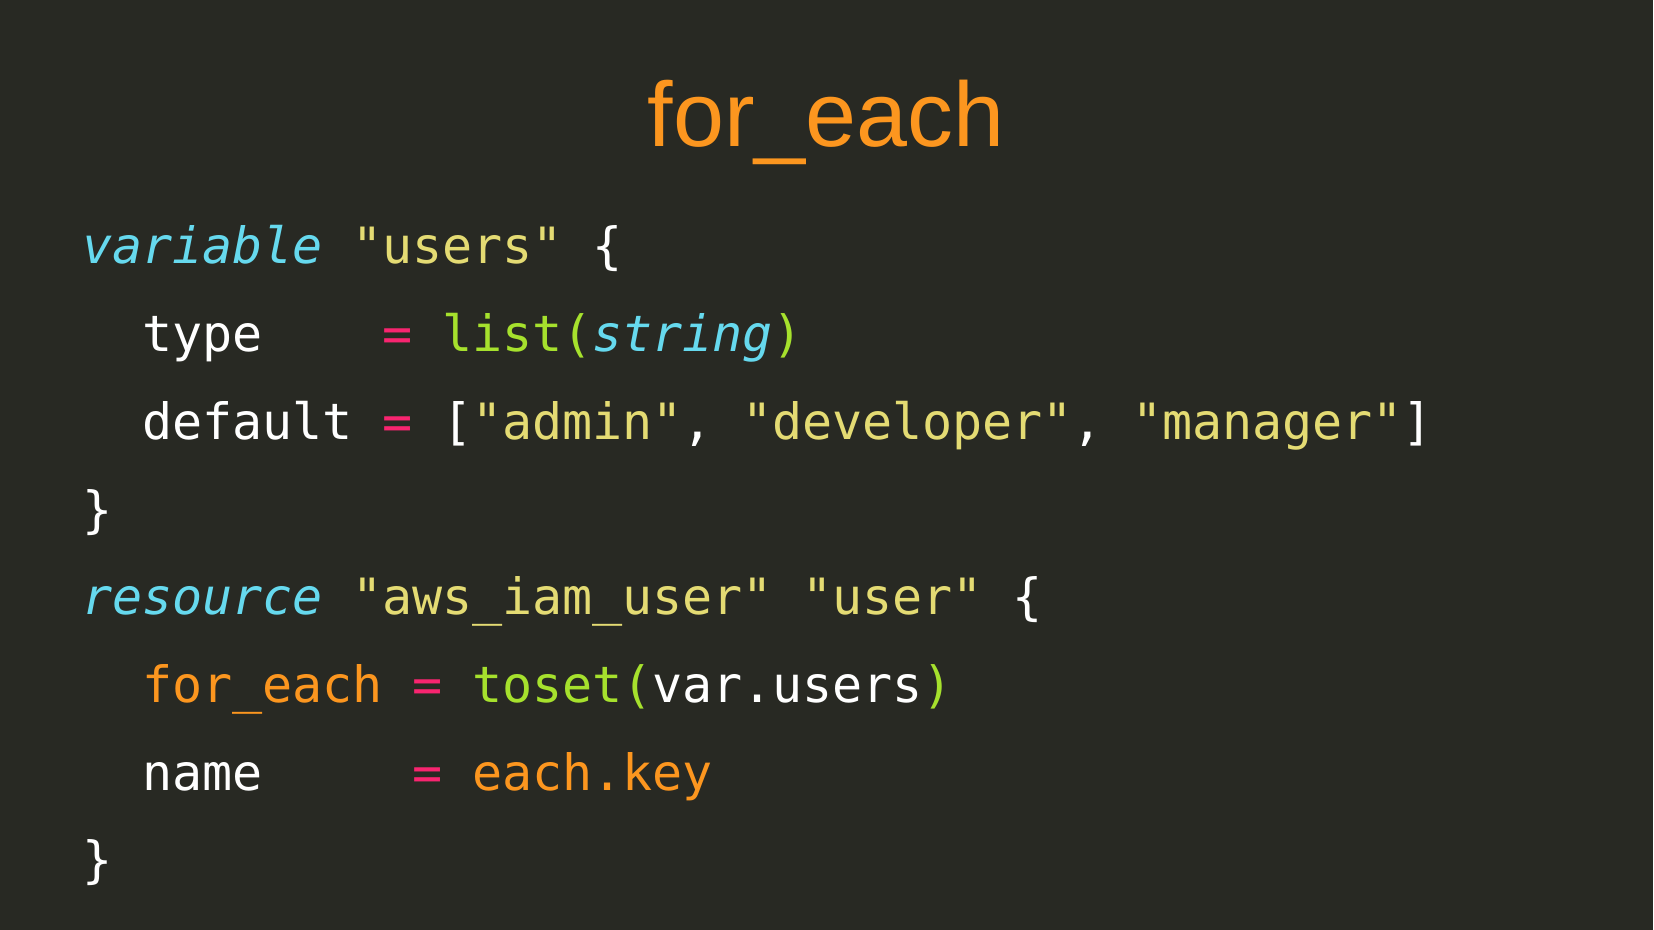

# for_each
variable "users" {
 type = list(string)
 default = ["admin", "developer", "manager"]
}
resource "aws_iam_user" "user" {
 for_each = toset(var.users)
 name = each.key
}